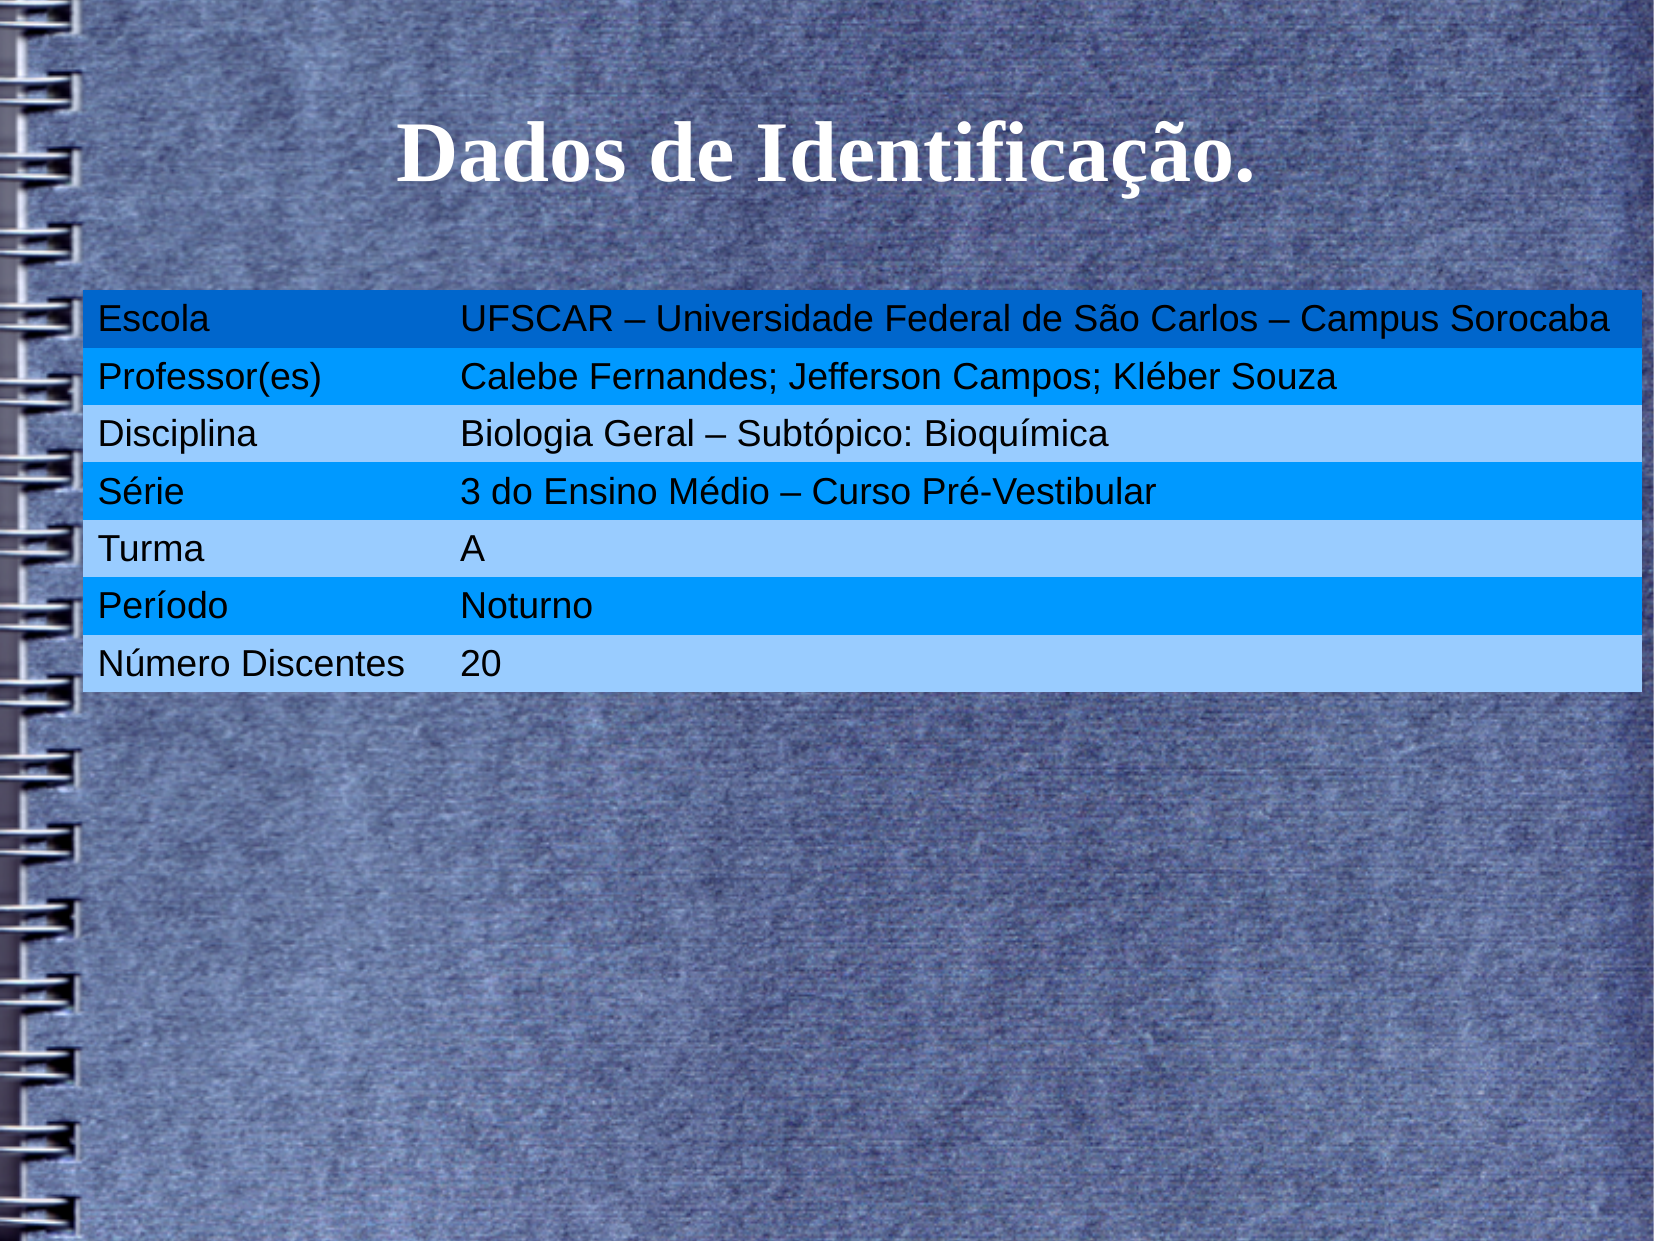

# Dados de Identificação.
| Escola | UFSCAR – Universidade Federal de São Carlos – Campus Sorocaba |
| --- | --- |
| Professor(es) | Calebe Fernandes; Jefferson Campos; Kléber Souza |
| Disciplina | Biologia Geral – Subtópico: Bioquímica |
| Série | 3 do Ensino Médio – Curso Pré-Vestibular |
| Turma | A |
| Período | Noturno |
| Número Discentes | 20 |